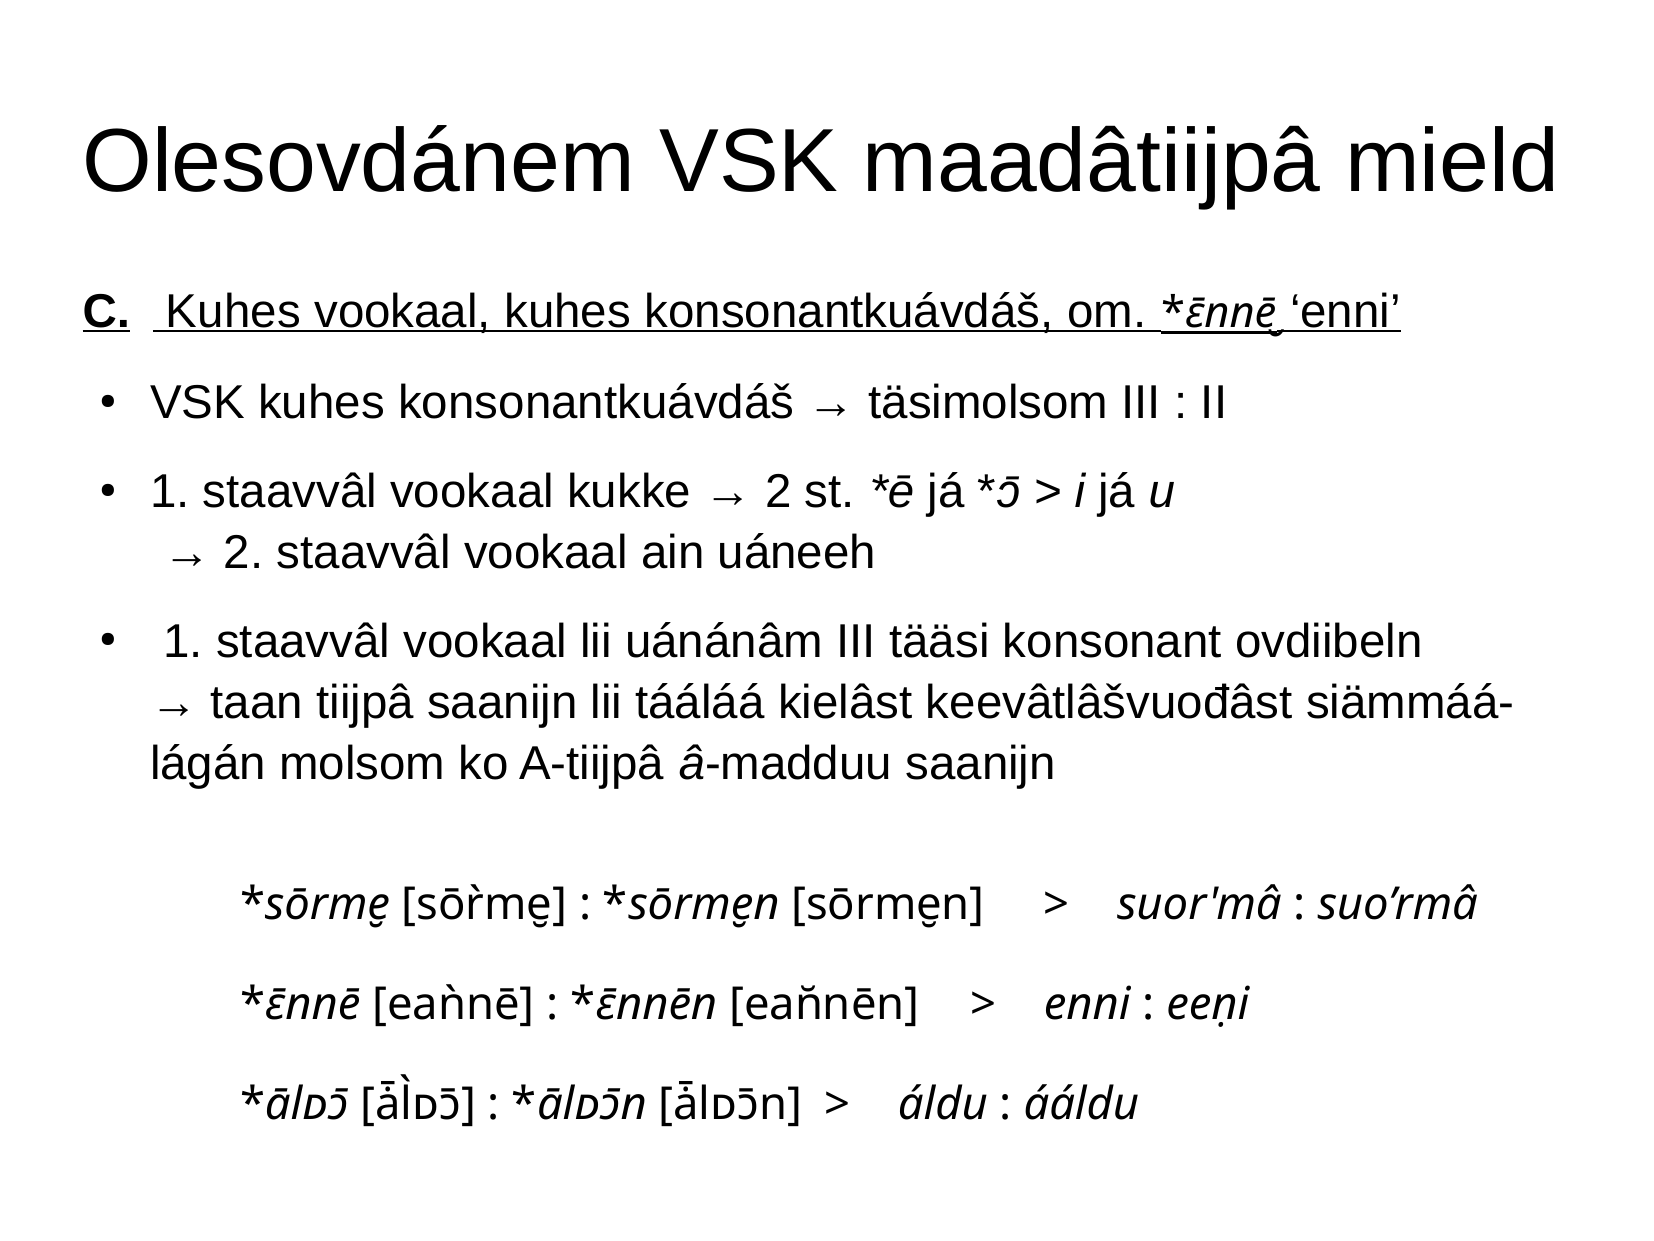

# Olesovdánem VSK maadâtiijpâ mield
C.	 Kuhes vookaal, kuhes konsonantkuávdáš, om. *ɛ̄nnē̮ ‘enni’
VSK kuhes konsonantkuávdáš → täsimolsom III : II
1. staavvâl vookaal kukke → 2 st. *ē já *ɔ̄ > i já u
 → 2. staavvâl vookaal ain uáneeh
 1. staavvâl vookaal lii uánánâm III tääsi konsonant ovdiibeln
→ taan tiijpâ saanijn lii tááláá kielâst keevâtlâšvuođâst siämmáá-lágán molsom ko A-tiijpâ â-madduu saanijn
*sōrme̮ [sōr̀me̮] : *sōrme̮n [sōrme̮n] 	>	suor'mâ : suo’rmâ
*ɛ̄nnē [eaǹnē] : *ɛ̄nnēn [ean̆nēn]		>	enni : eeṇi
*ālᴅɔ̄ [ǡl̀ᴅɔ̄] : *ālᴅɔ̄n [ǡlᴅɔ̄n] 				> 	áldu : ááldu